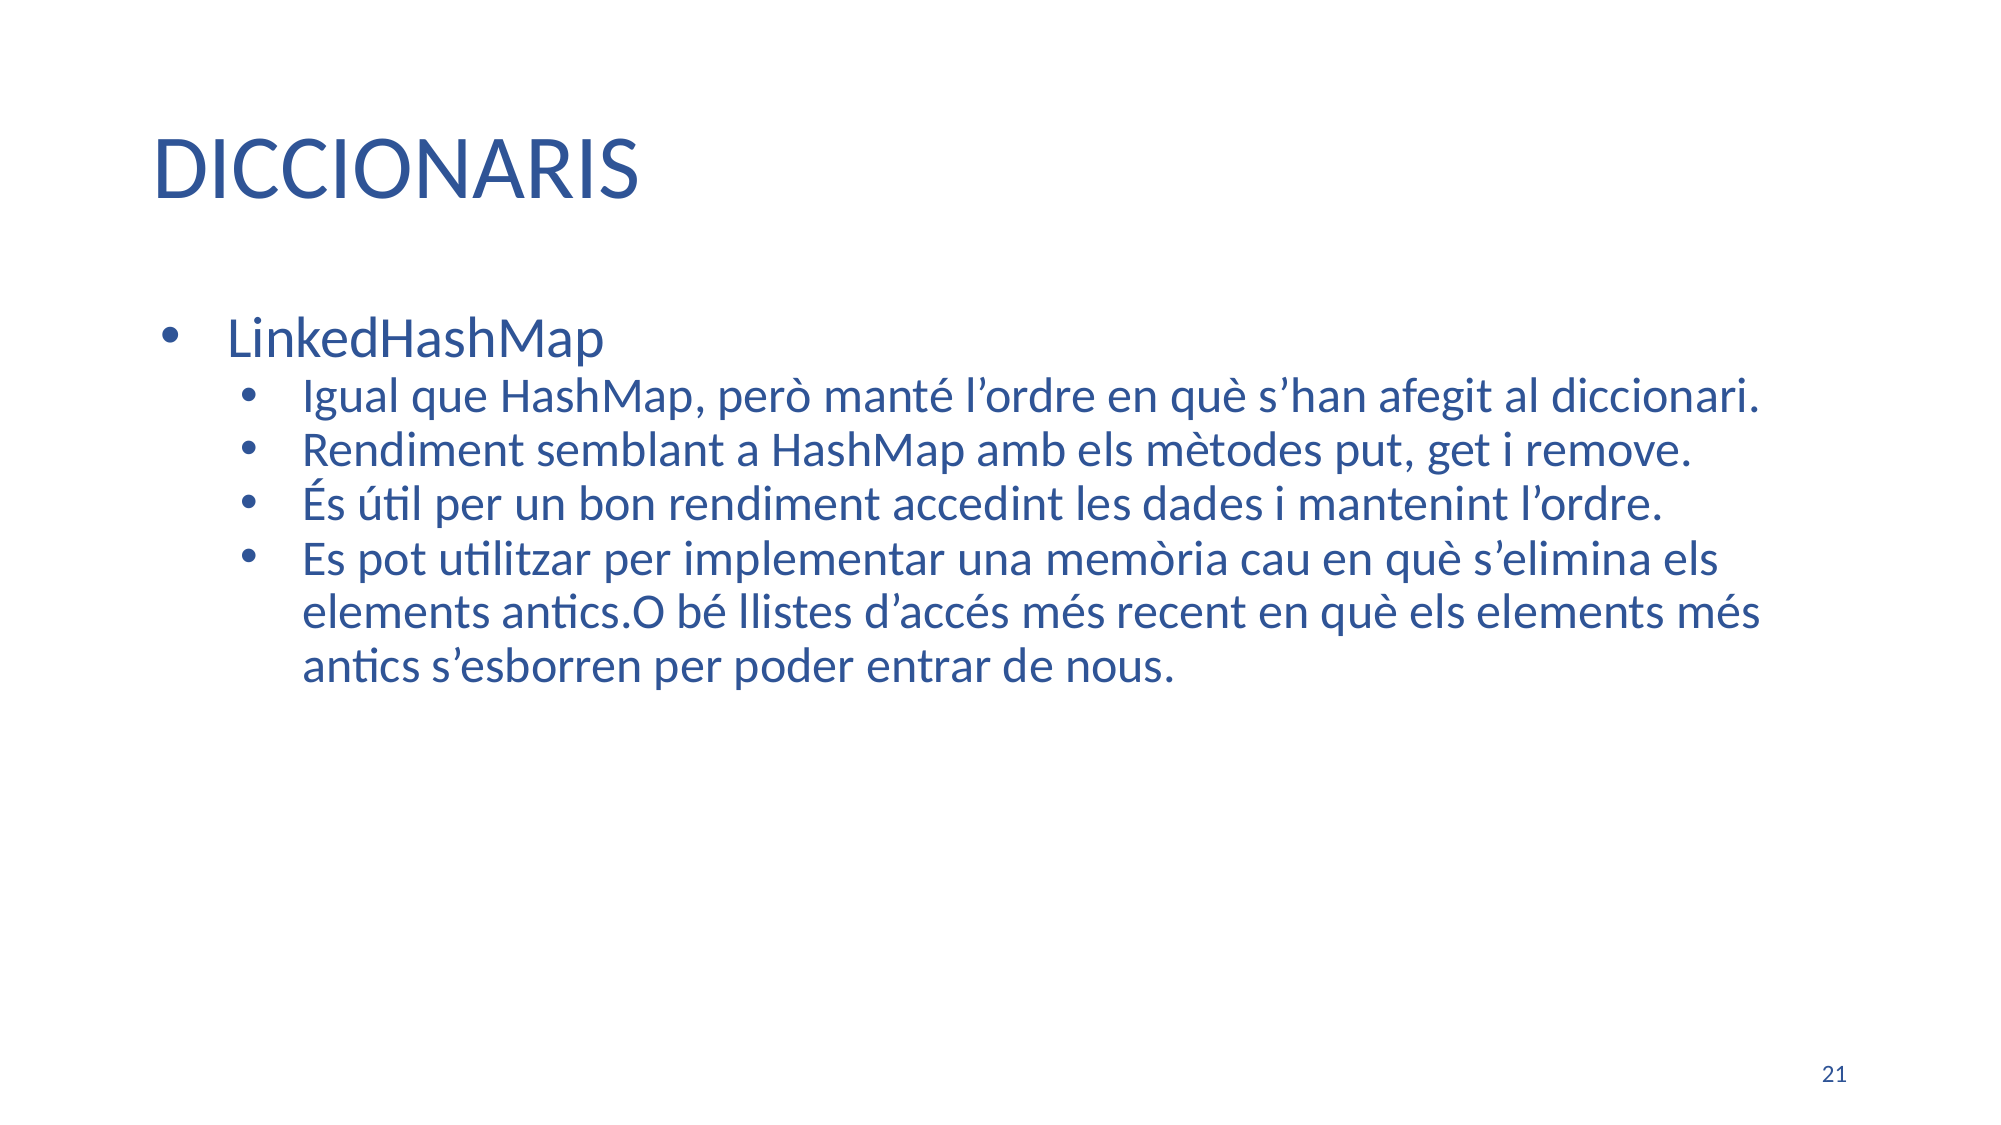

# DICCIONARIS
LinkedHashMap
Igual que HashMap, però manté l’ordre en què s’han afegit al diccionari.
Rendiment semblant a HashMap amb els mètodes put, get i remove.
És útil per un bon rendiment accedint les dades i mantenint l’ordre.
Es pot utilitzar per implementar una memòria cau en què s’elimina els elements antics.O bé llistes d’accés més recent en què els elements més antics s’esborren per poder entrar de nous.